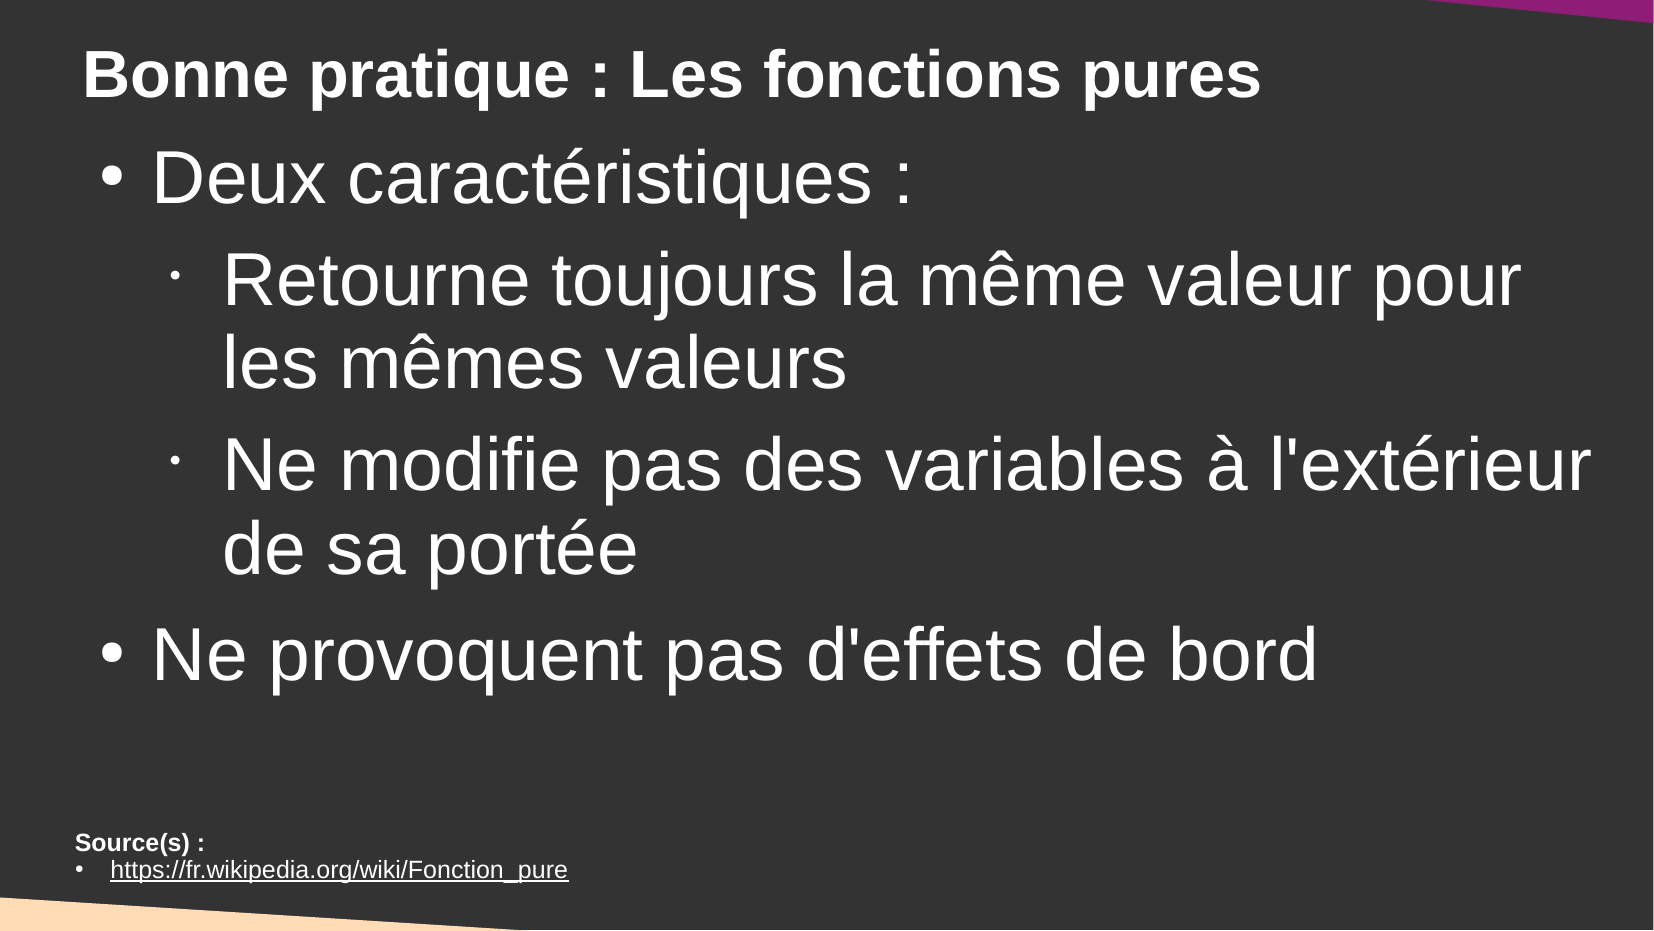

# Bonne pratique : Les fonctions pures
Deux caractéristiques :
Retourne toujours la même valeur pour les mêmes valeurs
Ne modifie pas des variables à l'extérieur de sa portée
Ne provoquent pas d'effets de bord
Source(s) :
https://fr.wikipedia.org/wiki/Fonction_pure